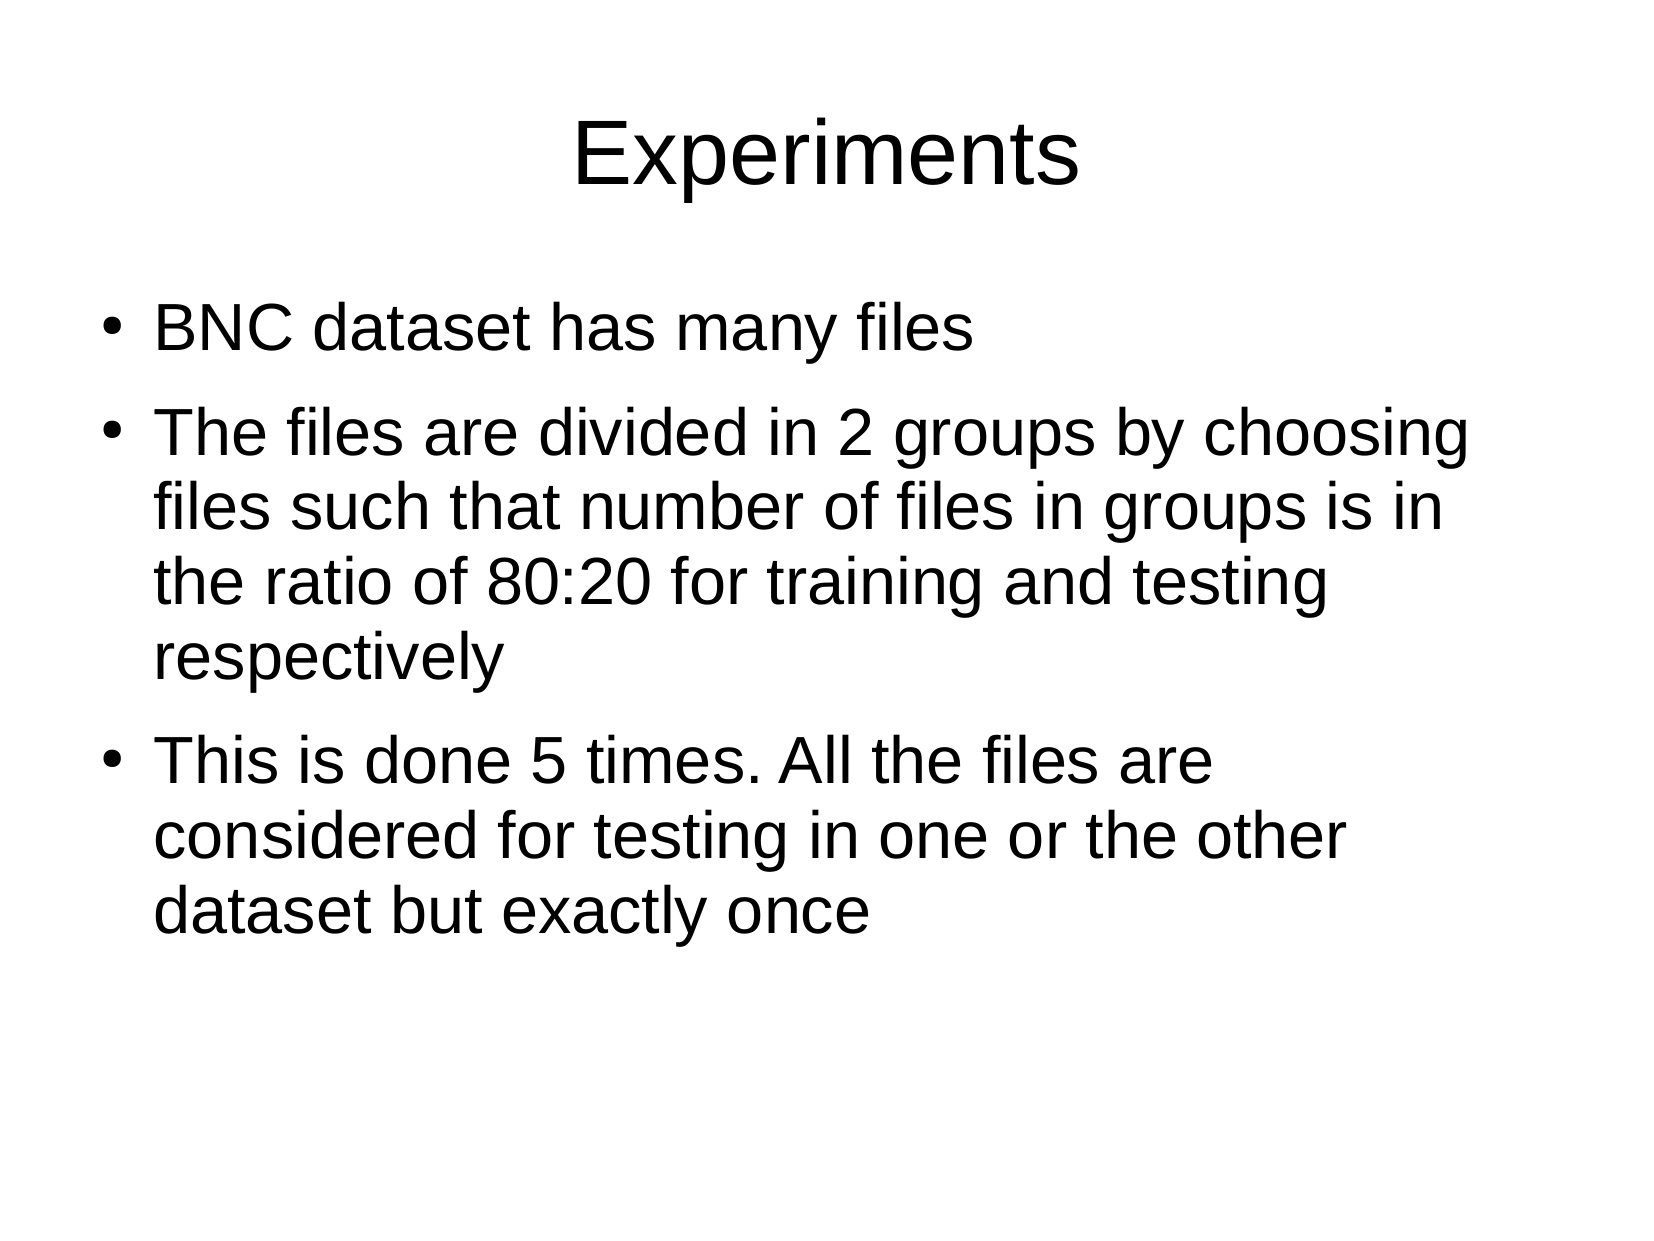

# Experiments
BNC dataset has many files
The files are divided in 2 groups by choosing files such that number of files in groups is in the ratio of 80:20 for training and testing respectively
This is done 5 times. All the files are considered for testing in one or the other dataset but exactly once